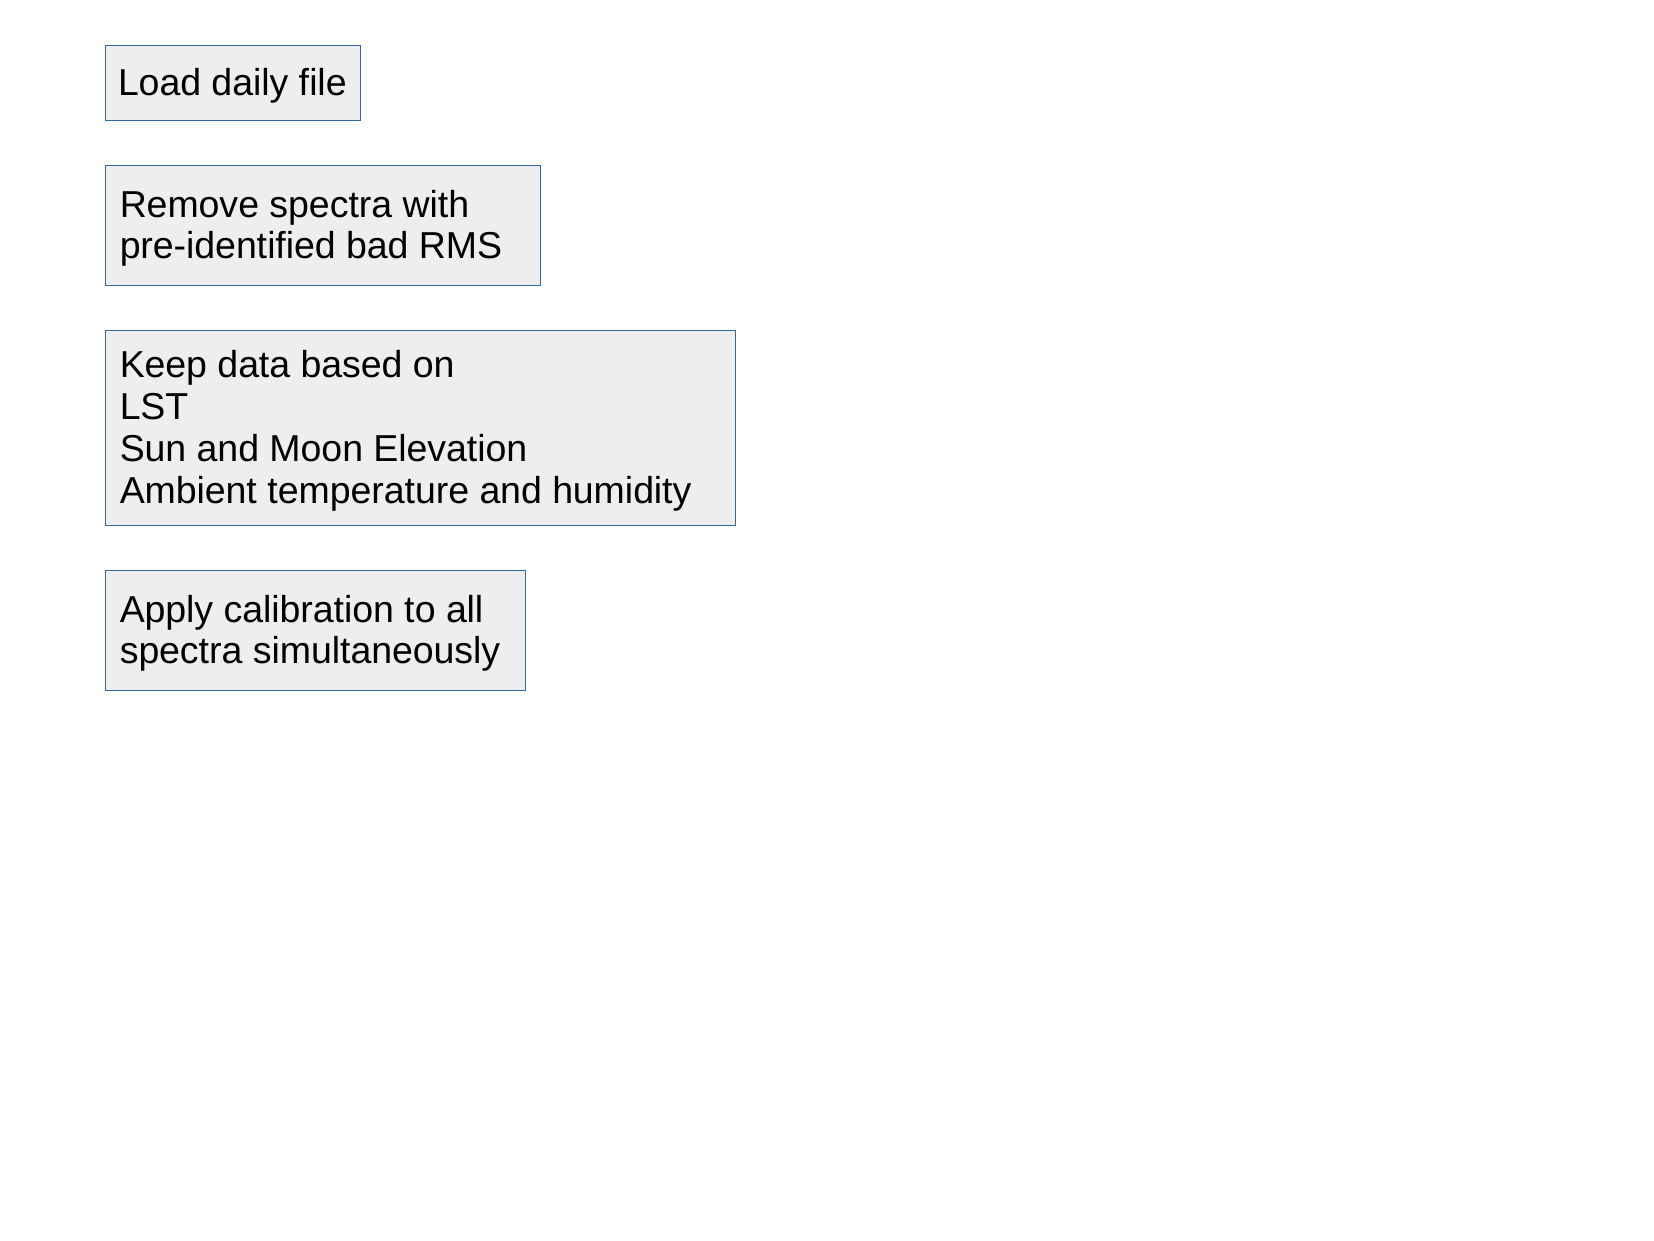

Load daily file
Remove spectra with
pre-identified bad RMS
Keep data based on
LST
Sun and Moon Elevation
Ambient temperature and humidity
Apply calibration to all
spectra simultaneously